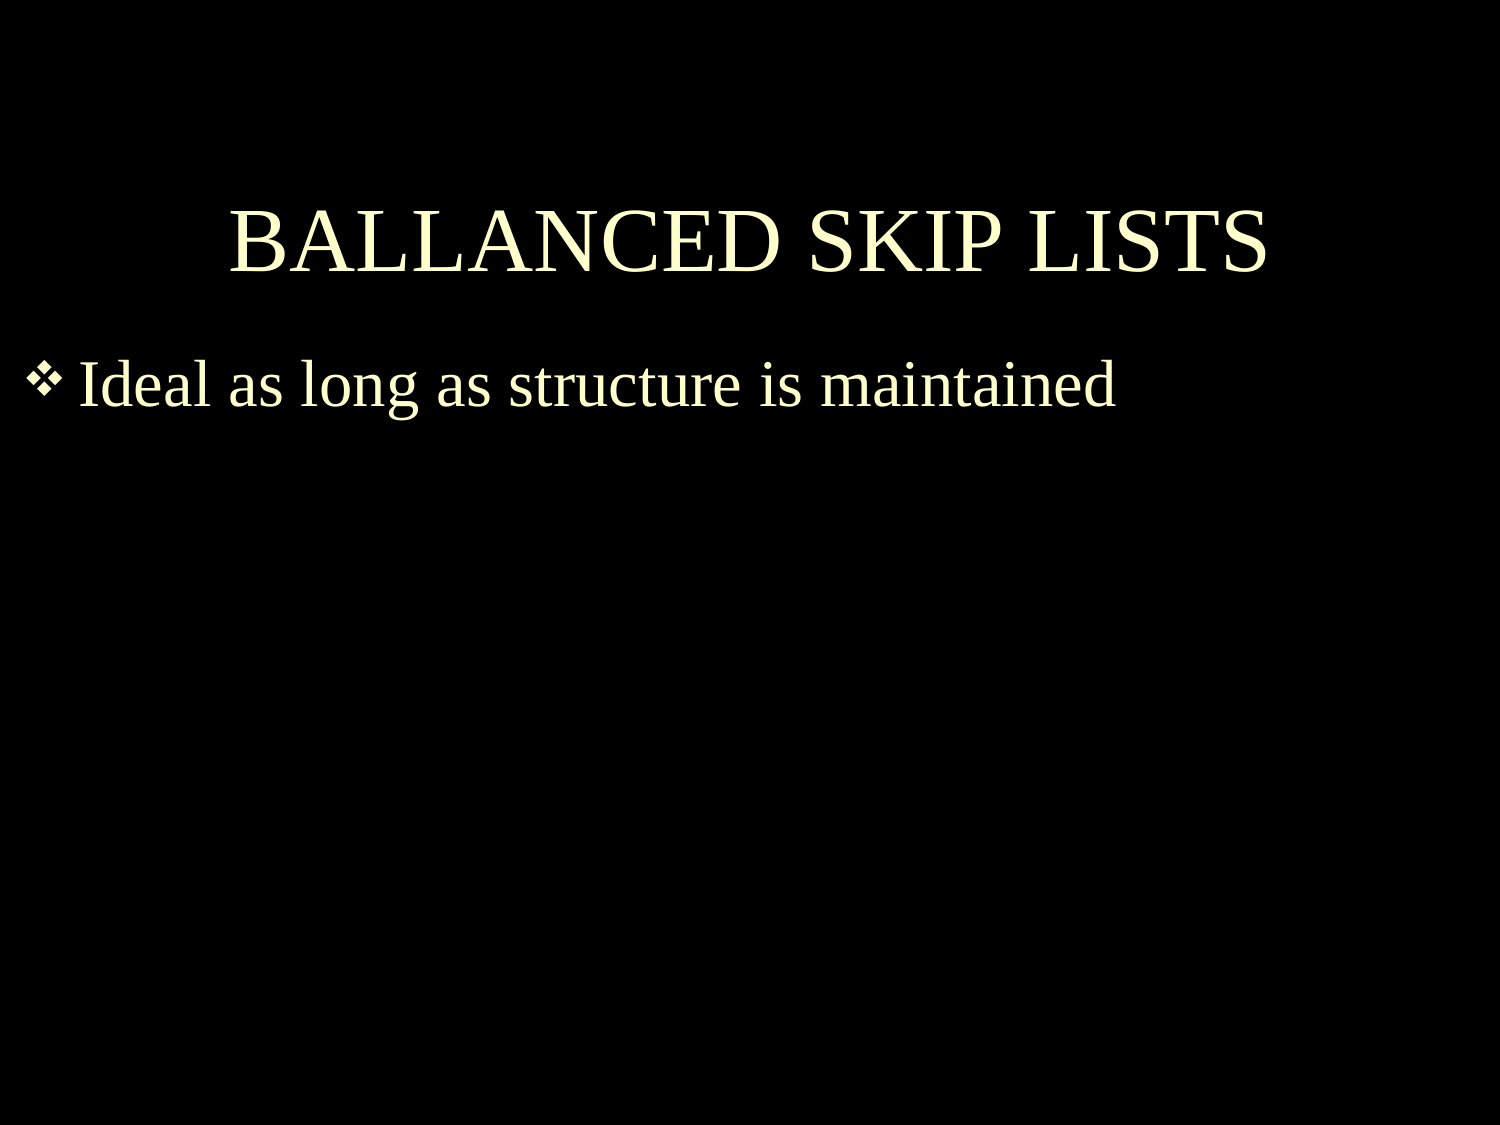

# BALLANCED SKIP LISTS
Ideal as long as structure is maintained